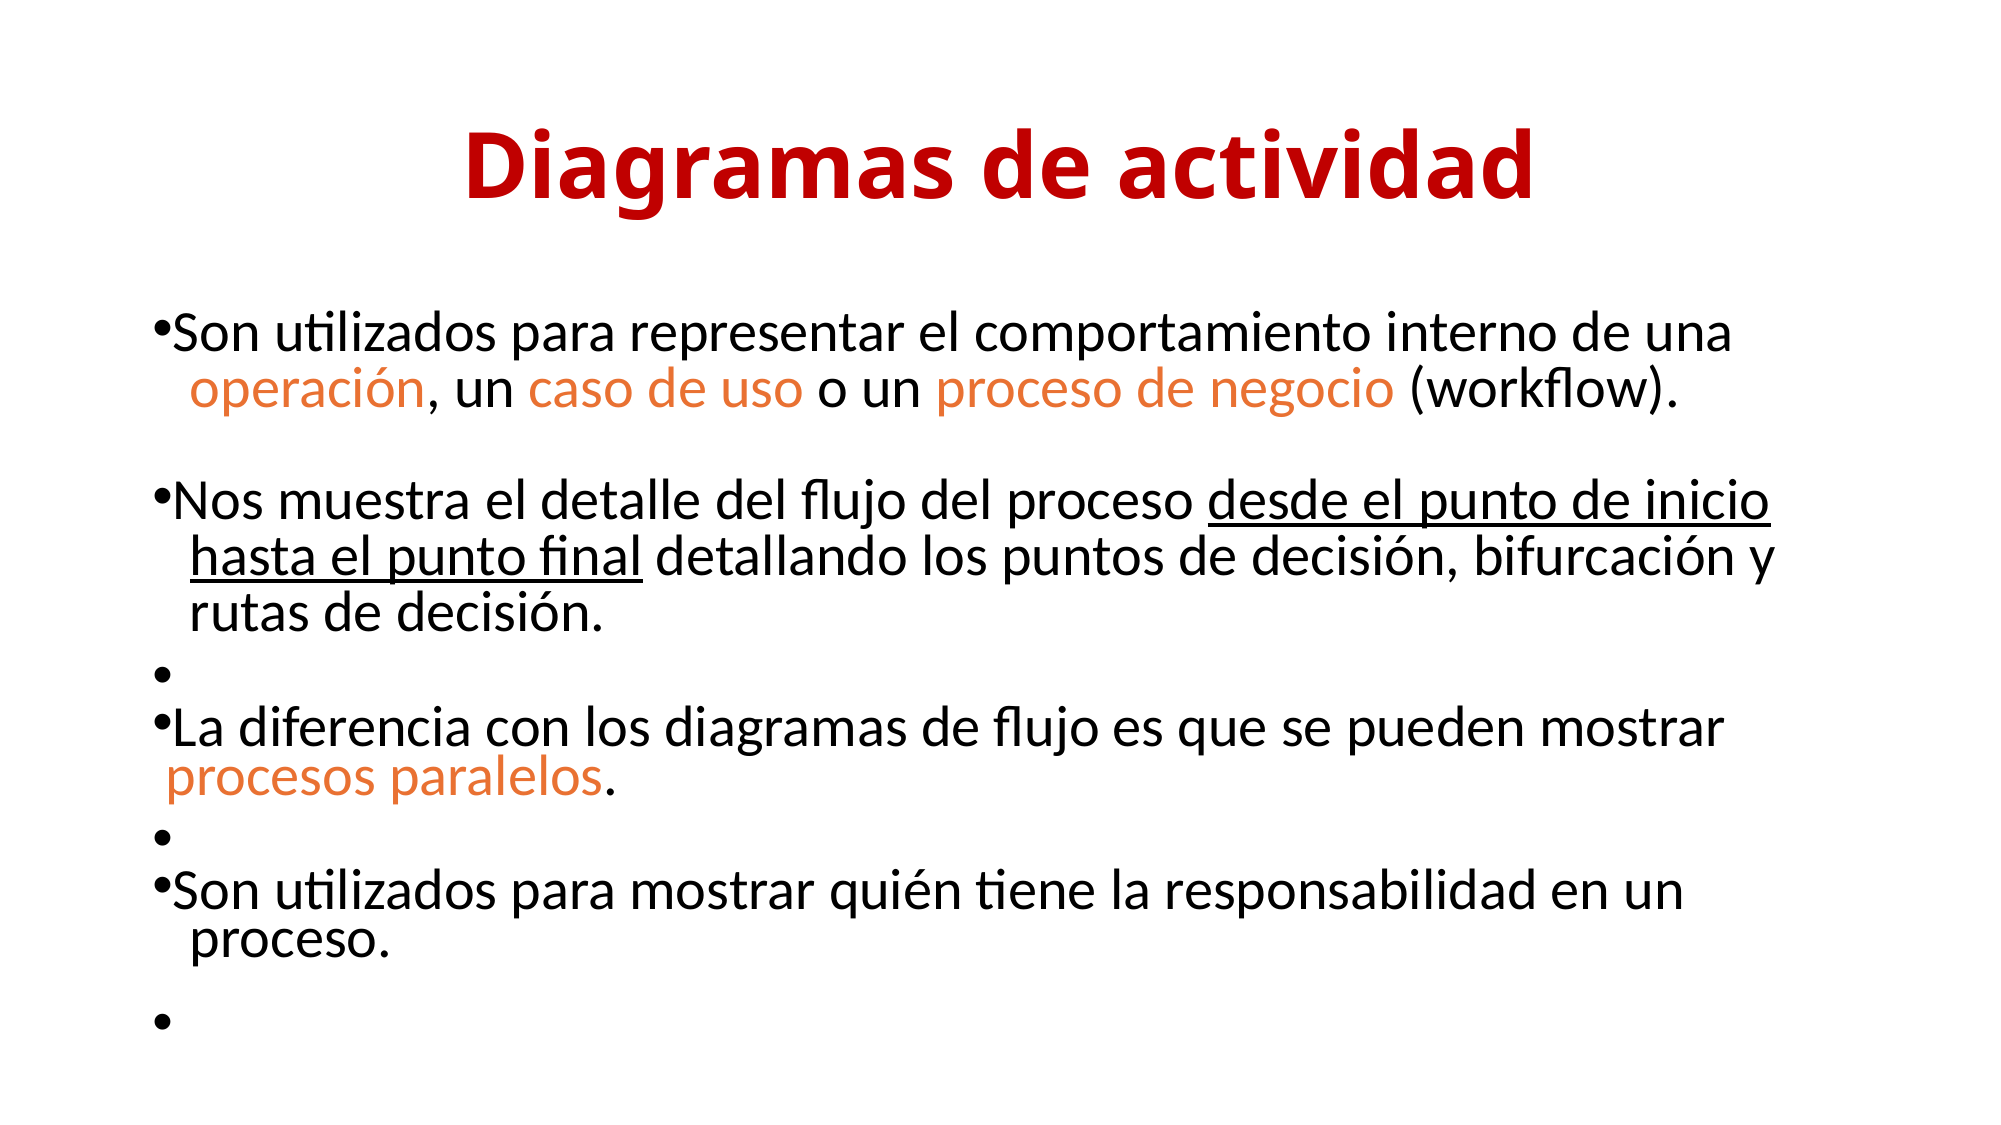

# Diagramas de actividad
Son utilizados para representar el comportamiento interno de una operación, un caso de uso o un proceso de negocio (workflow).
Nos muestra el detalle del flujo del proceso desde el punto de inicio hasta el punto final detallando los puntos de decisión, bifurcación y rutas de decisión.
La diferencia con los diagramas de flujo es que se pueden mostrar
 procesos paralelos.
Son utilizados para mostrar quién tiene la responsabilidad en un proceso.